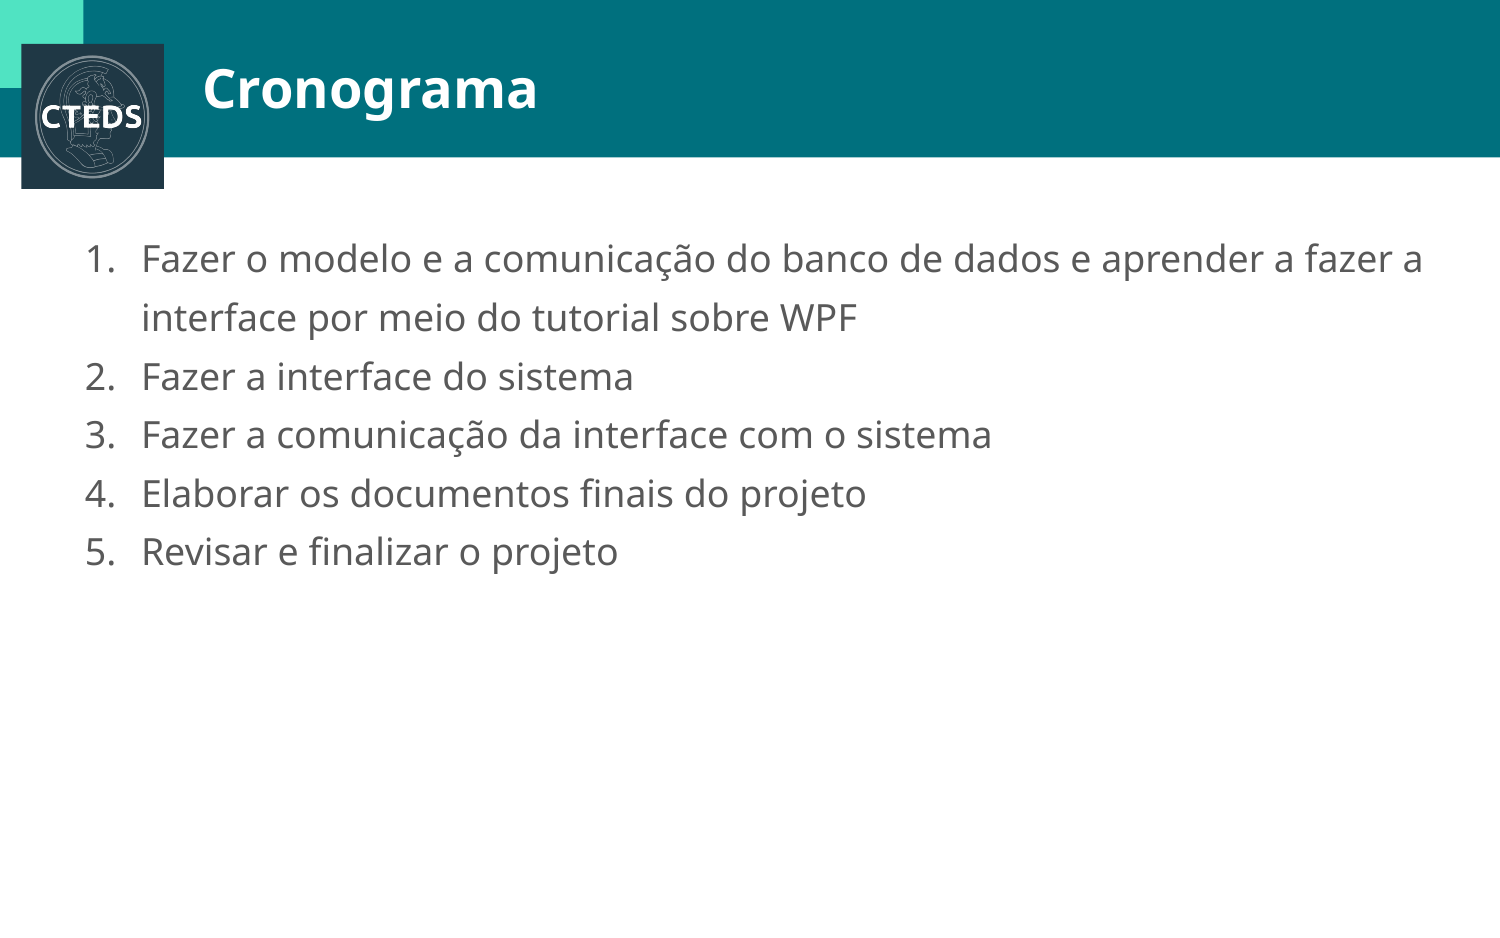

Cronograma
# Fazer o modelo e a comunicação do banco de dados e aprender a fazer a interface por meio do tutorial sobre WPF
Fazer a interface do sistema
Fazer a comunicação da interface com o sistema
Elaborar os documentos finais do projeto
Revisar e finalizar o projeto